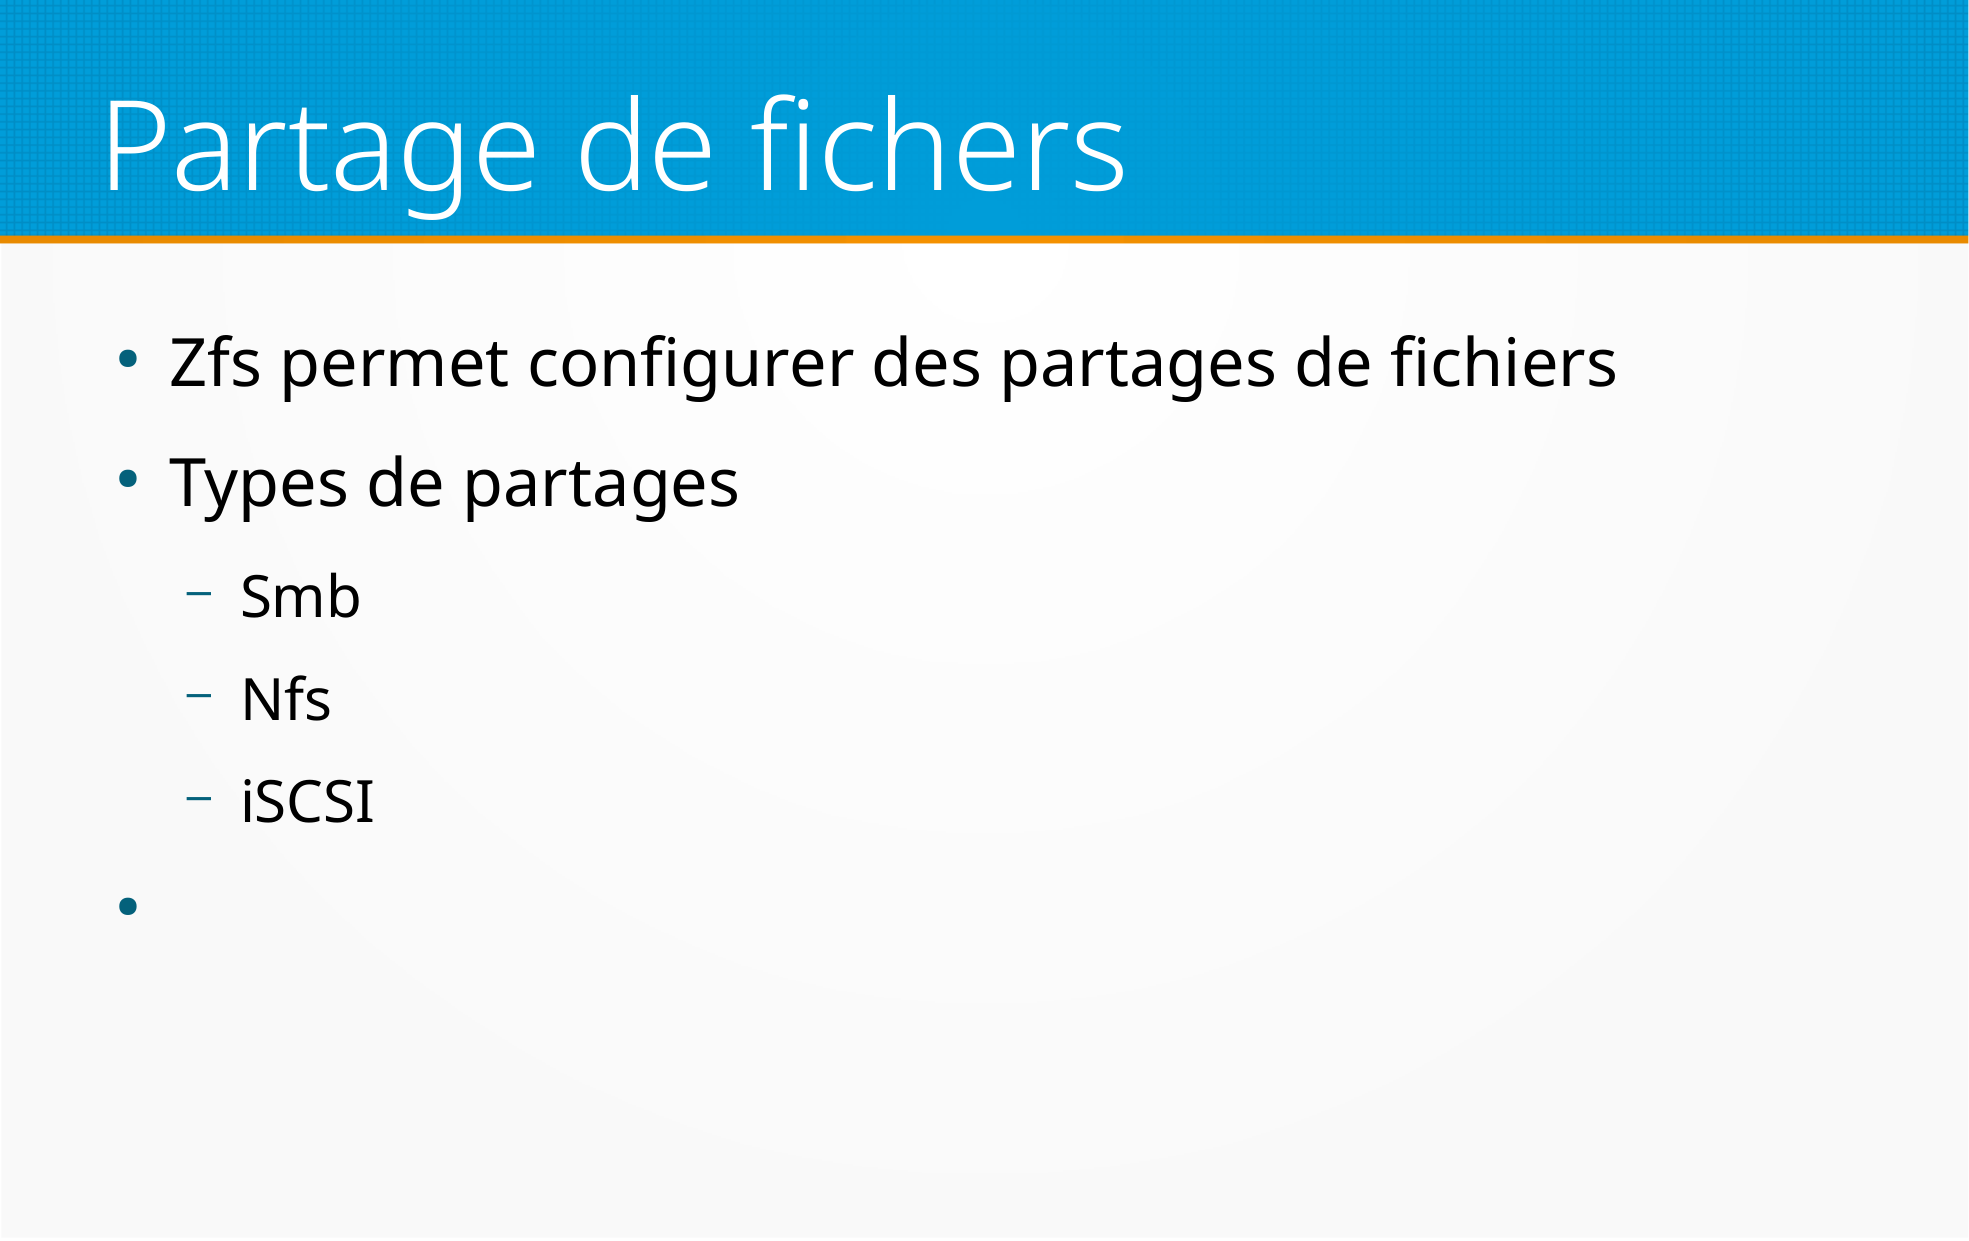

# Partage de fichers
Zfs permet configurer des partages de fichiers
Types de partages
Smb
Nfs
iSCSI